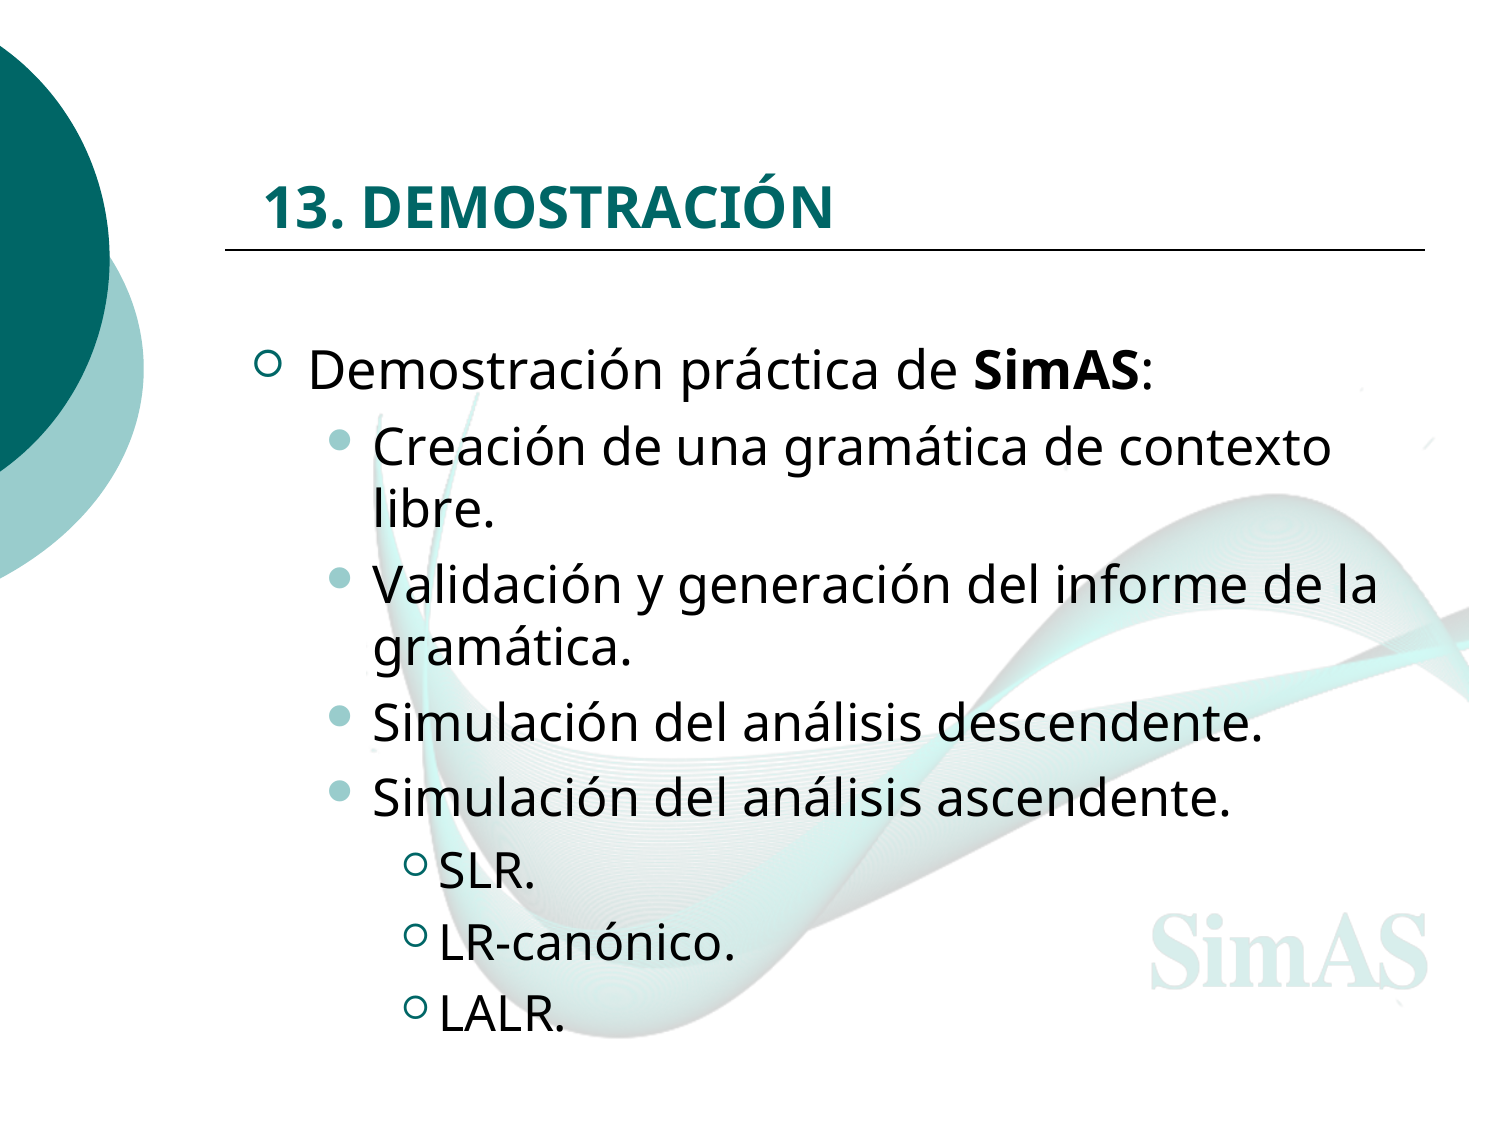

# 13. DEMOSTRACIÓN
Demostración práctica de SimAS:
Creación de una gramática de contexto libre.
Validación y generación del informe de la gramática.
Simulación del análisis descendente.
Simulación del análisis ascendente.
SLR.
LR-canónico.
LALR.